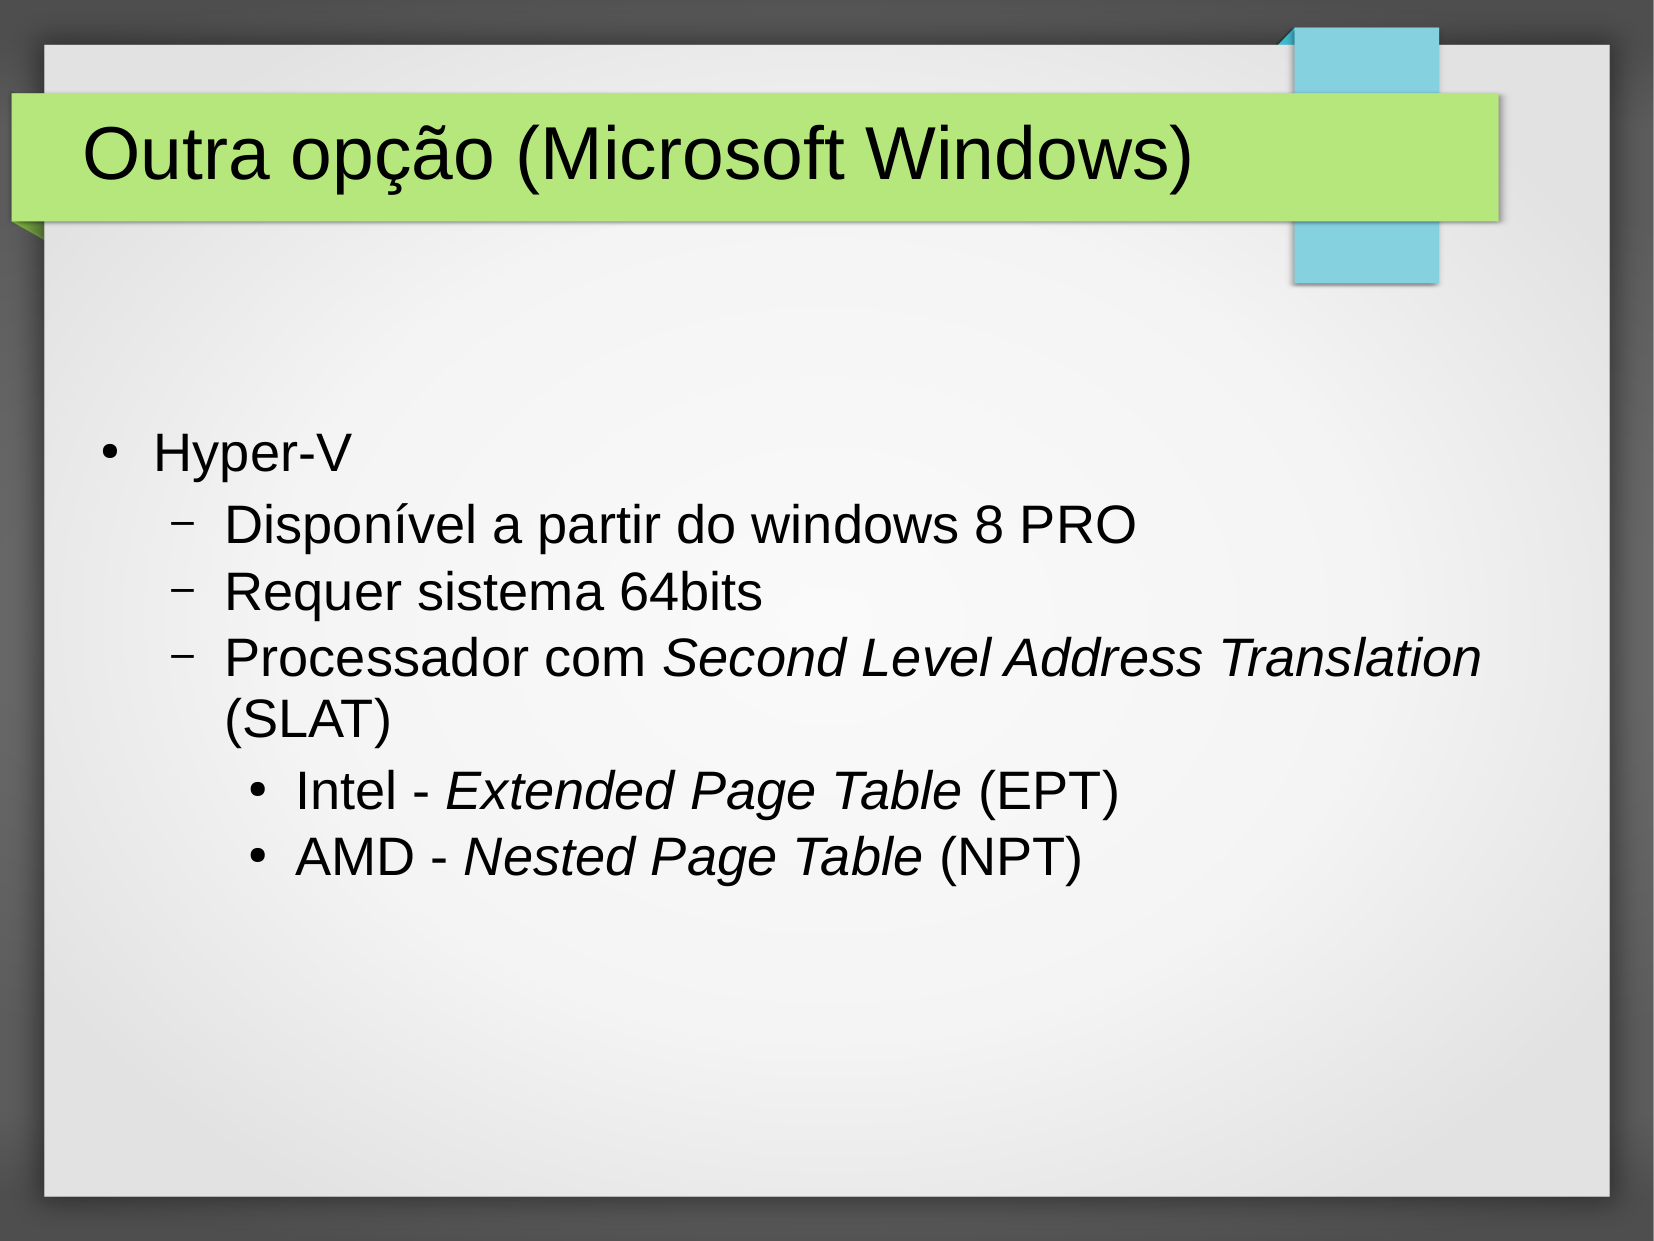

# Outra opção (Microsoft Windows)
Hyper-V
Disponível a partir do windows 8 PRO
Requer sistema 64bits
Processador com Second Level Address Translation (SLAT)
Intel - Extended Page Table (EPT)
AMD - Nested Page Table (NPT)